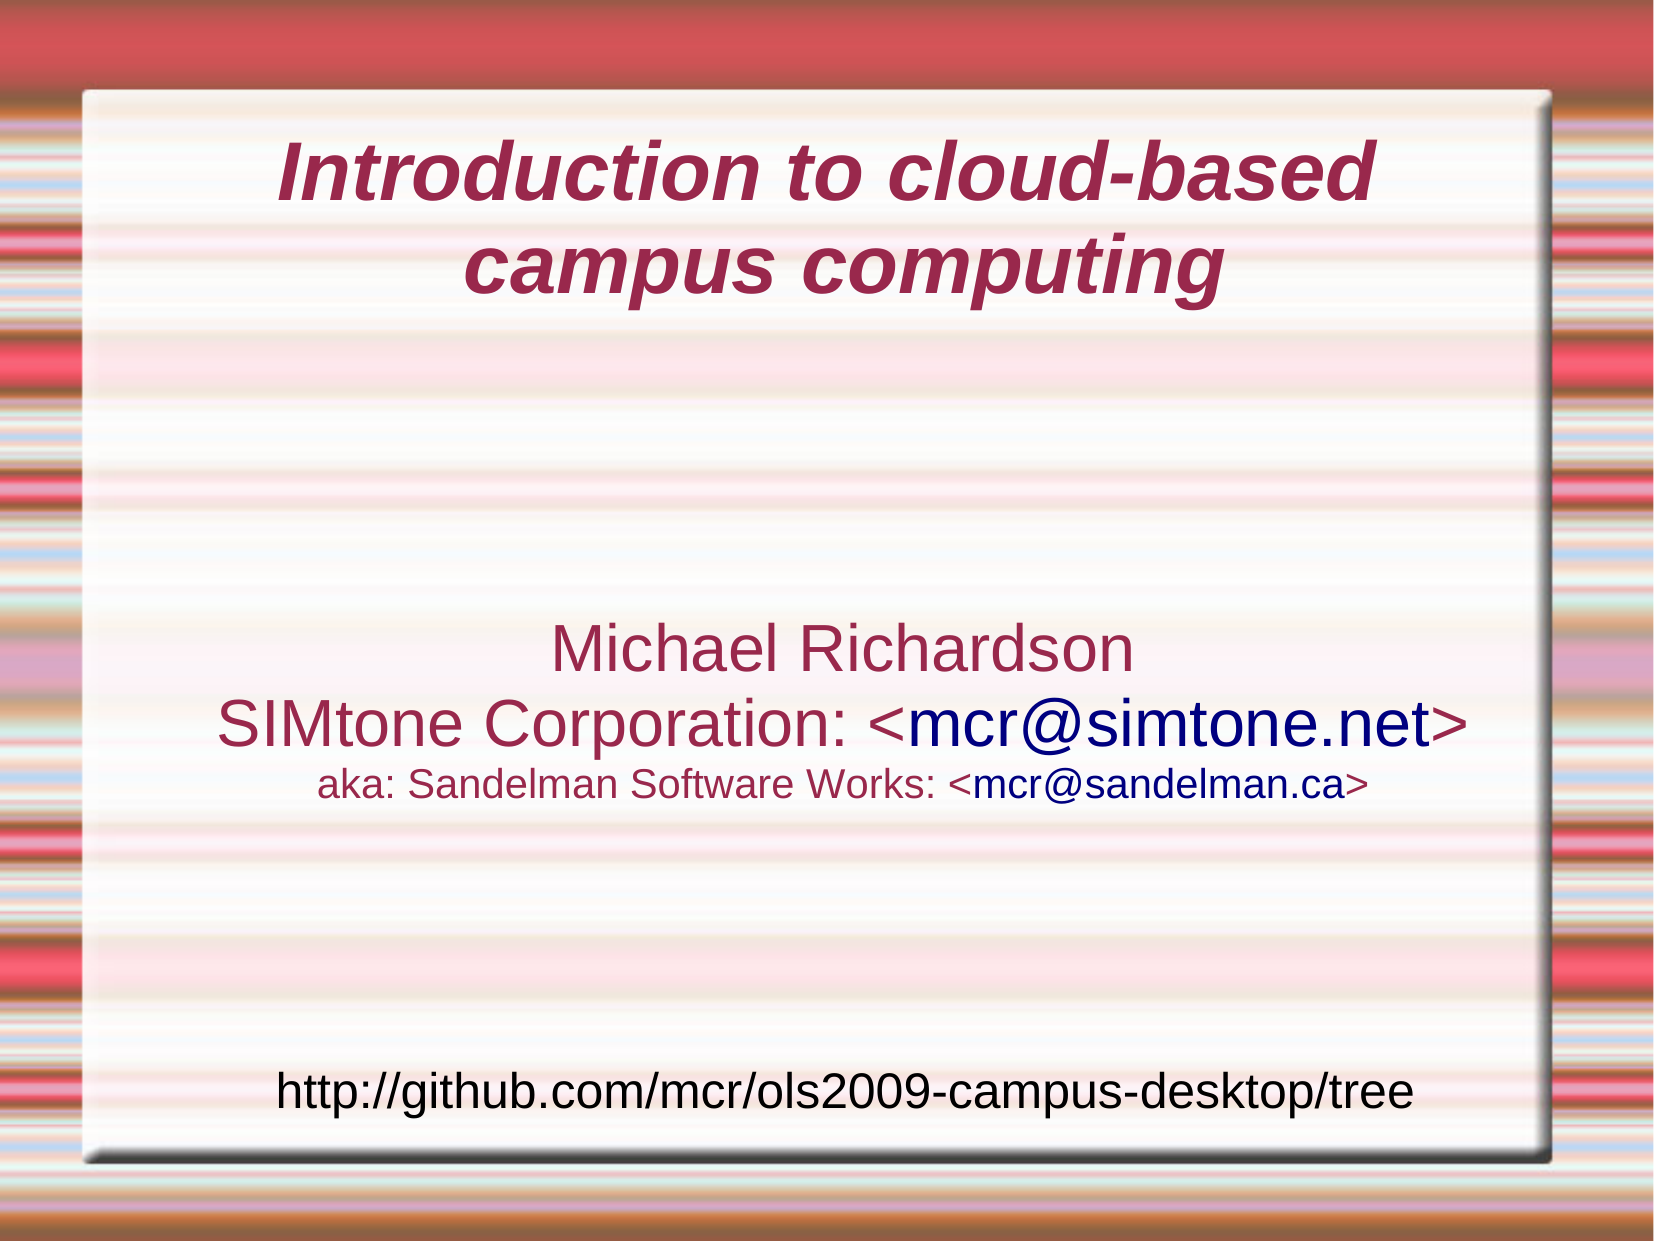

# Introduction to cloud-based campus computing
Michael Richardson
SIMtone Corporation: <mcr@simtone.net>
aka: Sandelman Software Works: <mcr@sandelman.ca>
http://github.com/mcr/ols2009-campus-desktop/tree